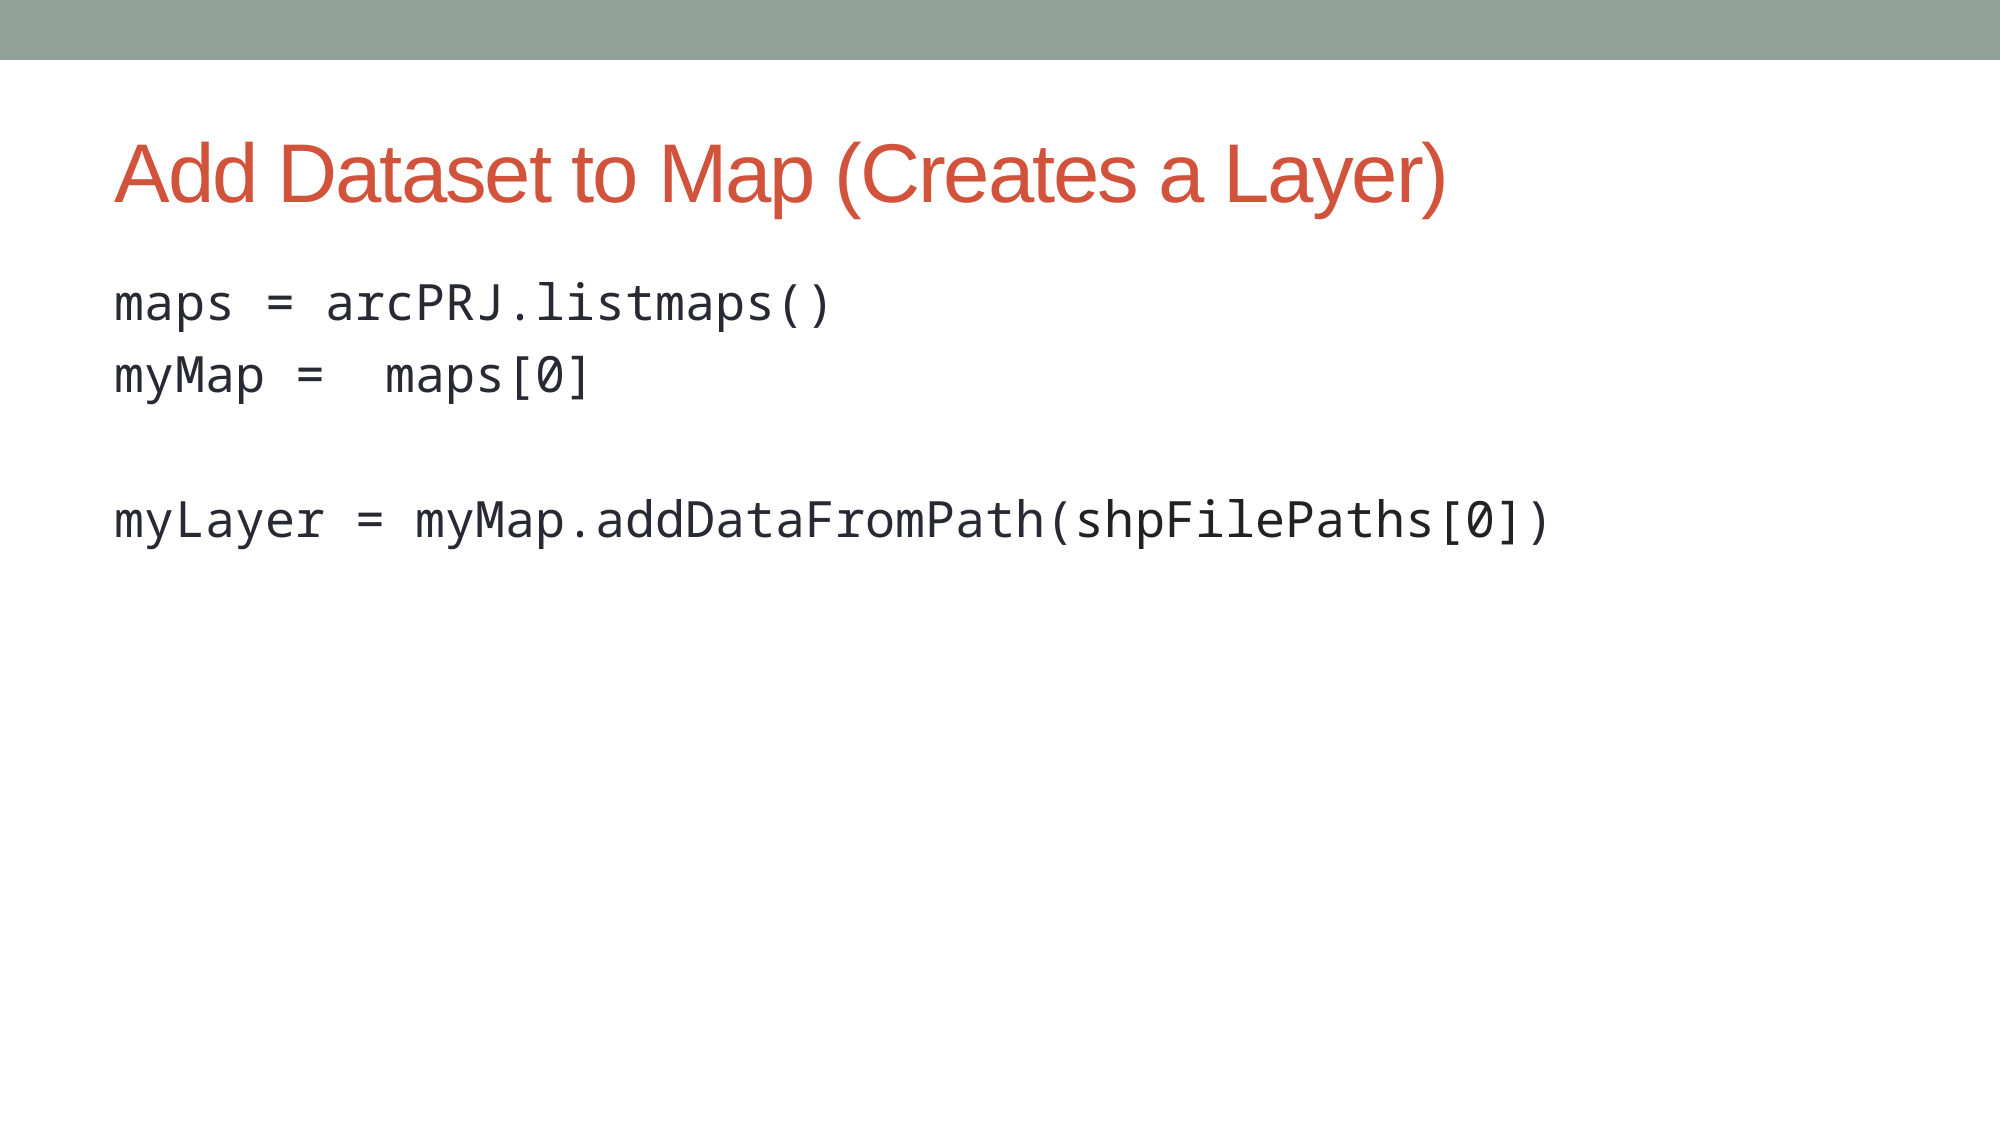

# Add Dataset to Map (Creates a Layer)
maps = arcPRJ.listmaps()
myMap = maps[0]
myLayer = myMap.addDataFromPath(shpFilePaths[0])